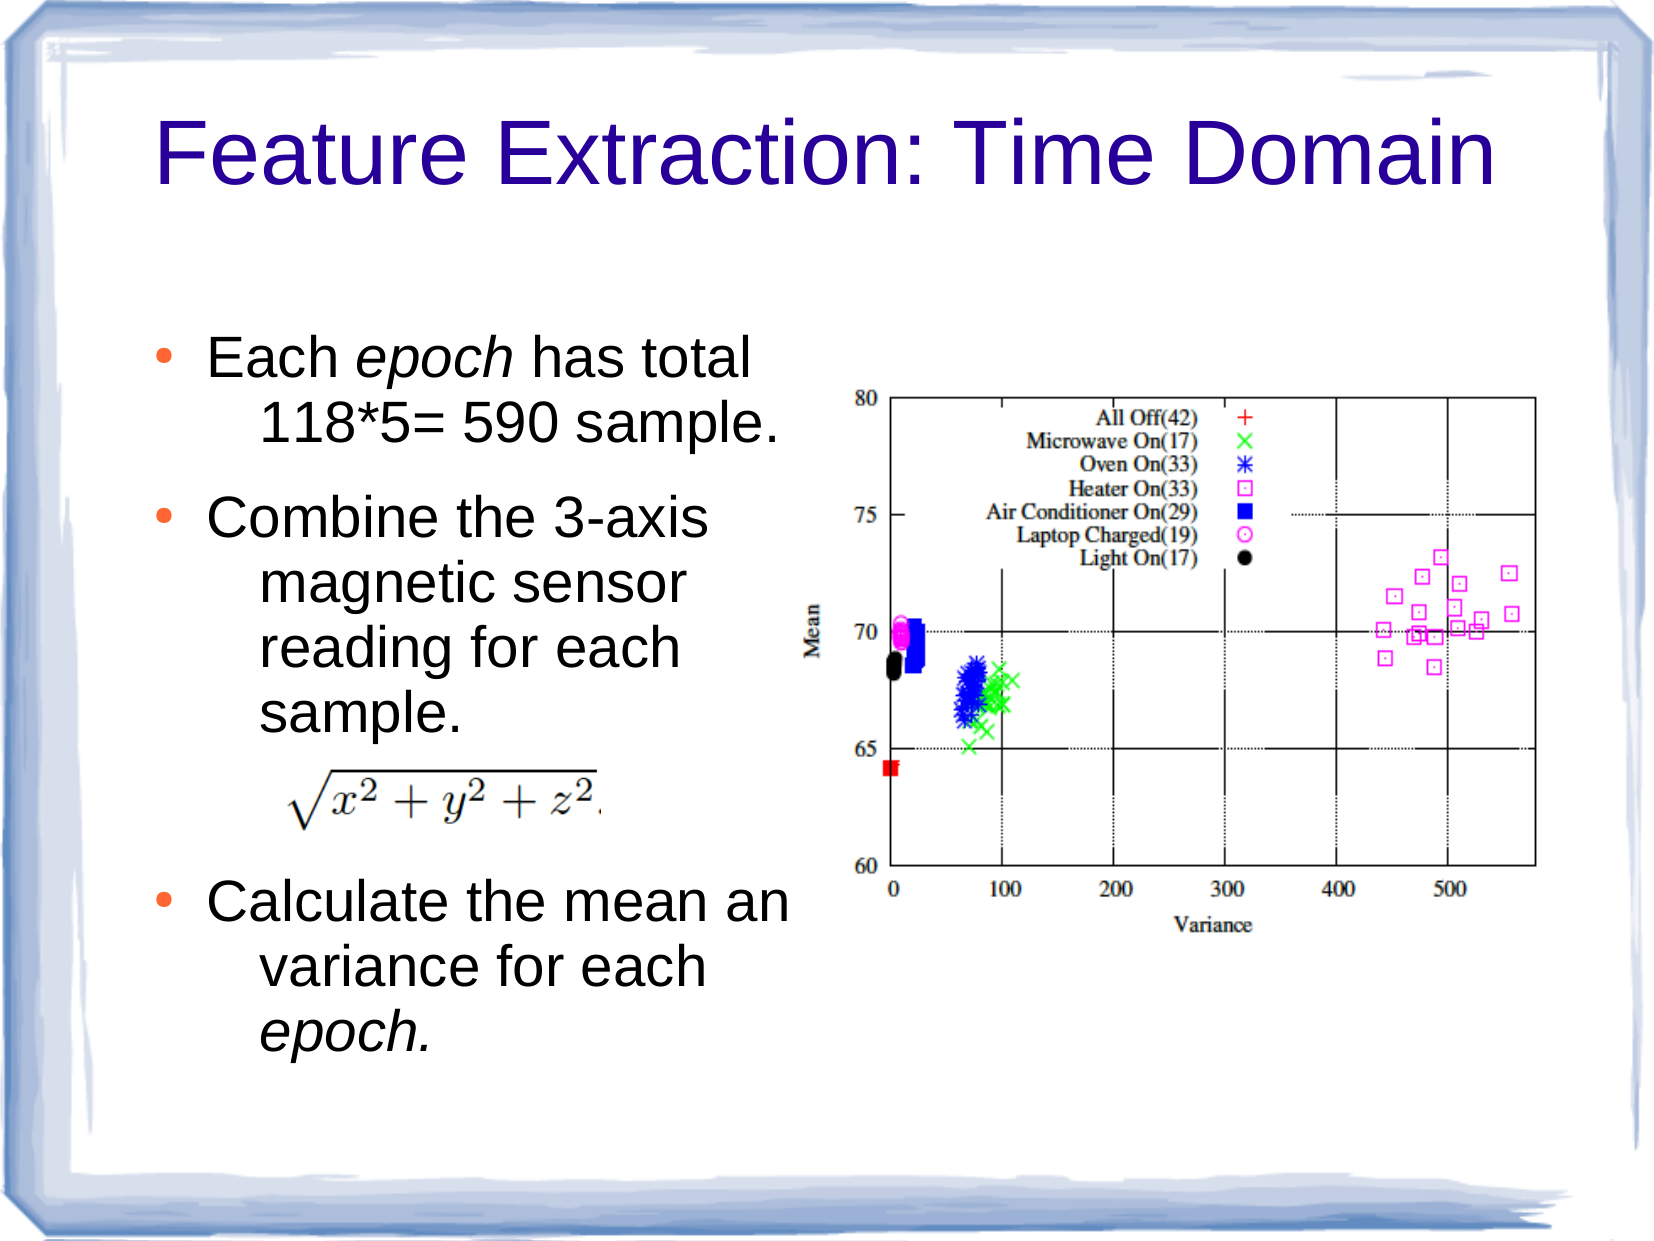

# Feature Extraction: Time Domain
Each epoch has total 118*5= 590 sample.
Combine the 3-axis magnetic sensor reading for each sample.
Calculate the mean and variance for each epoch.